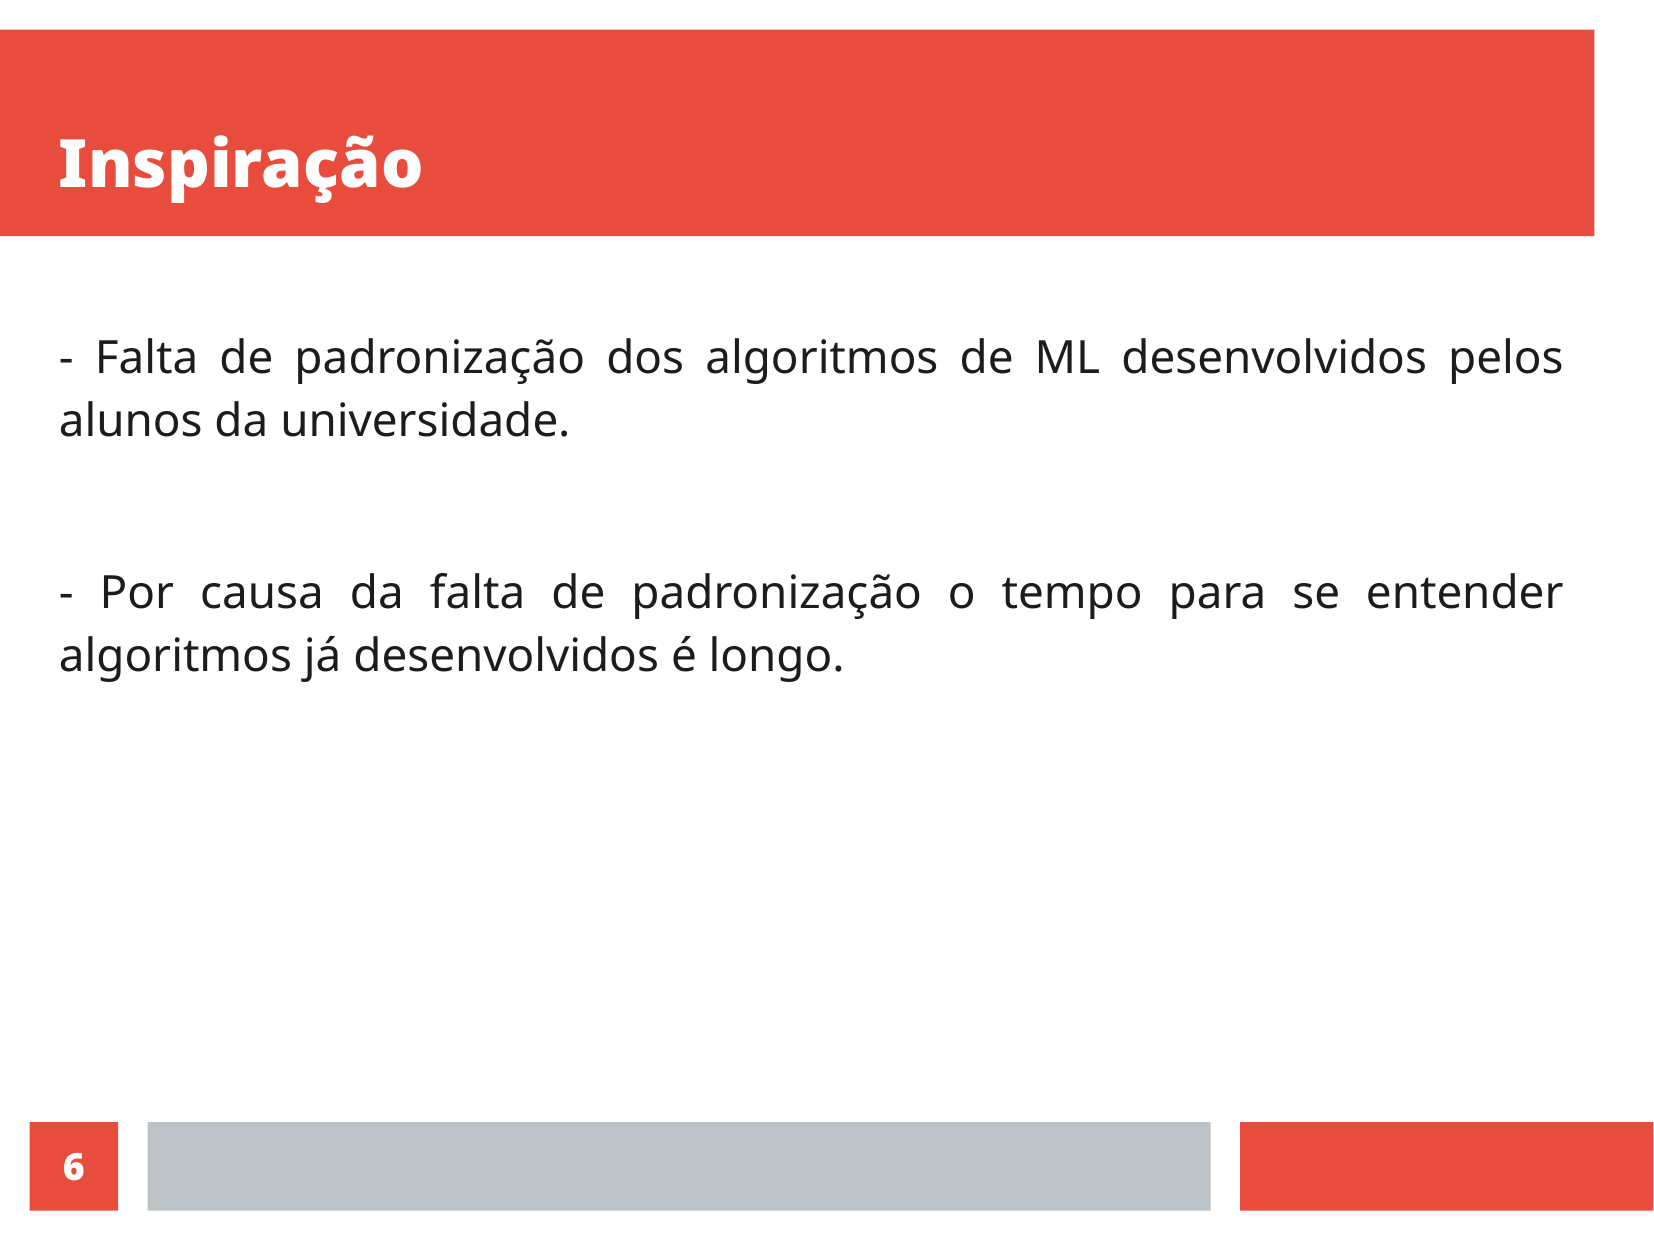

# Inspiração
- Falta de padronização dos algoritmos de ML desenvolvidos pelos alunos da universidade.
- Por causa da falta de padronização o tempo para se entender algoritmos já desenvolvidos é longo.
6